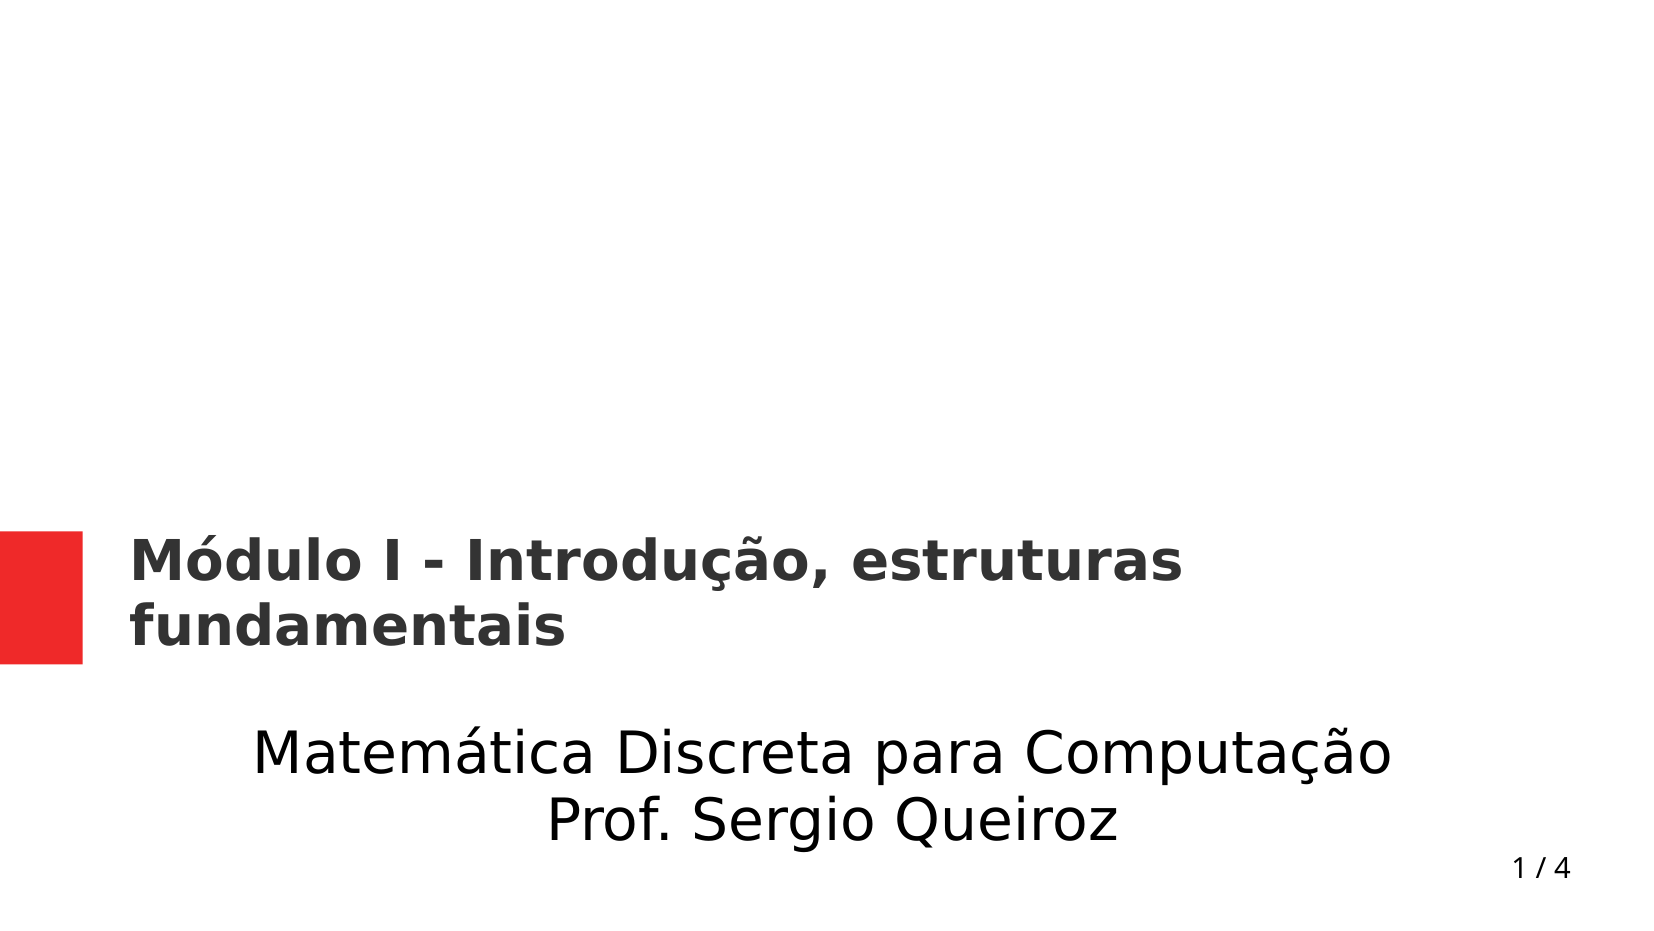

# Módulo I - Introdução, estruturas fundamentais
Matemática Discreta para Computação
Prof. Sergio Queiroz
1